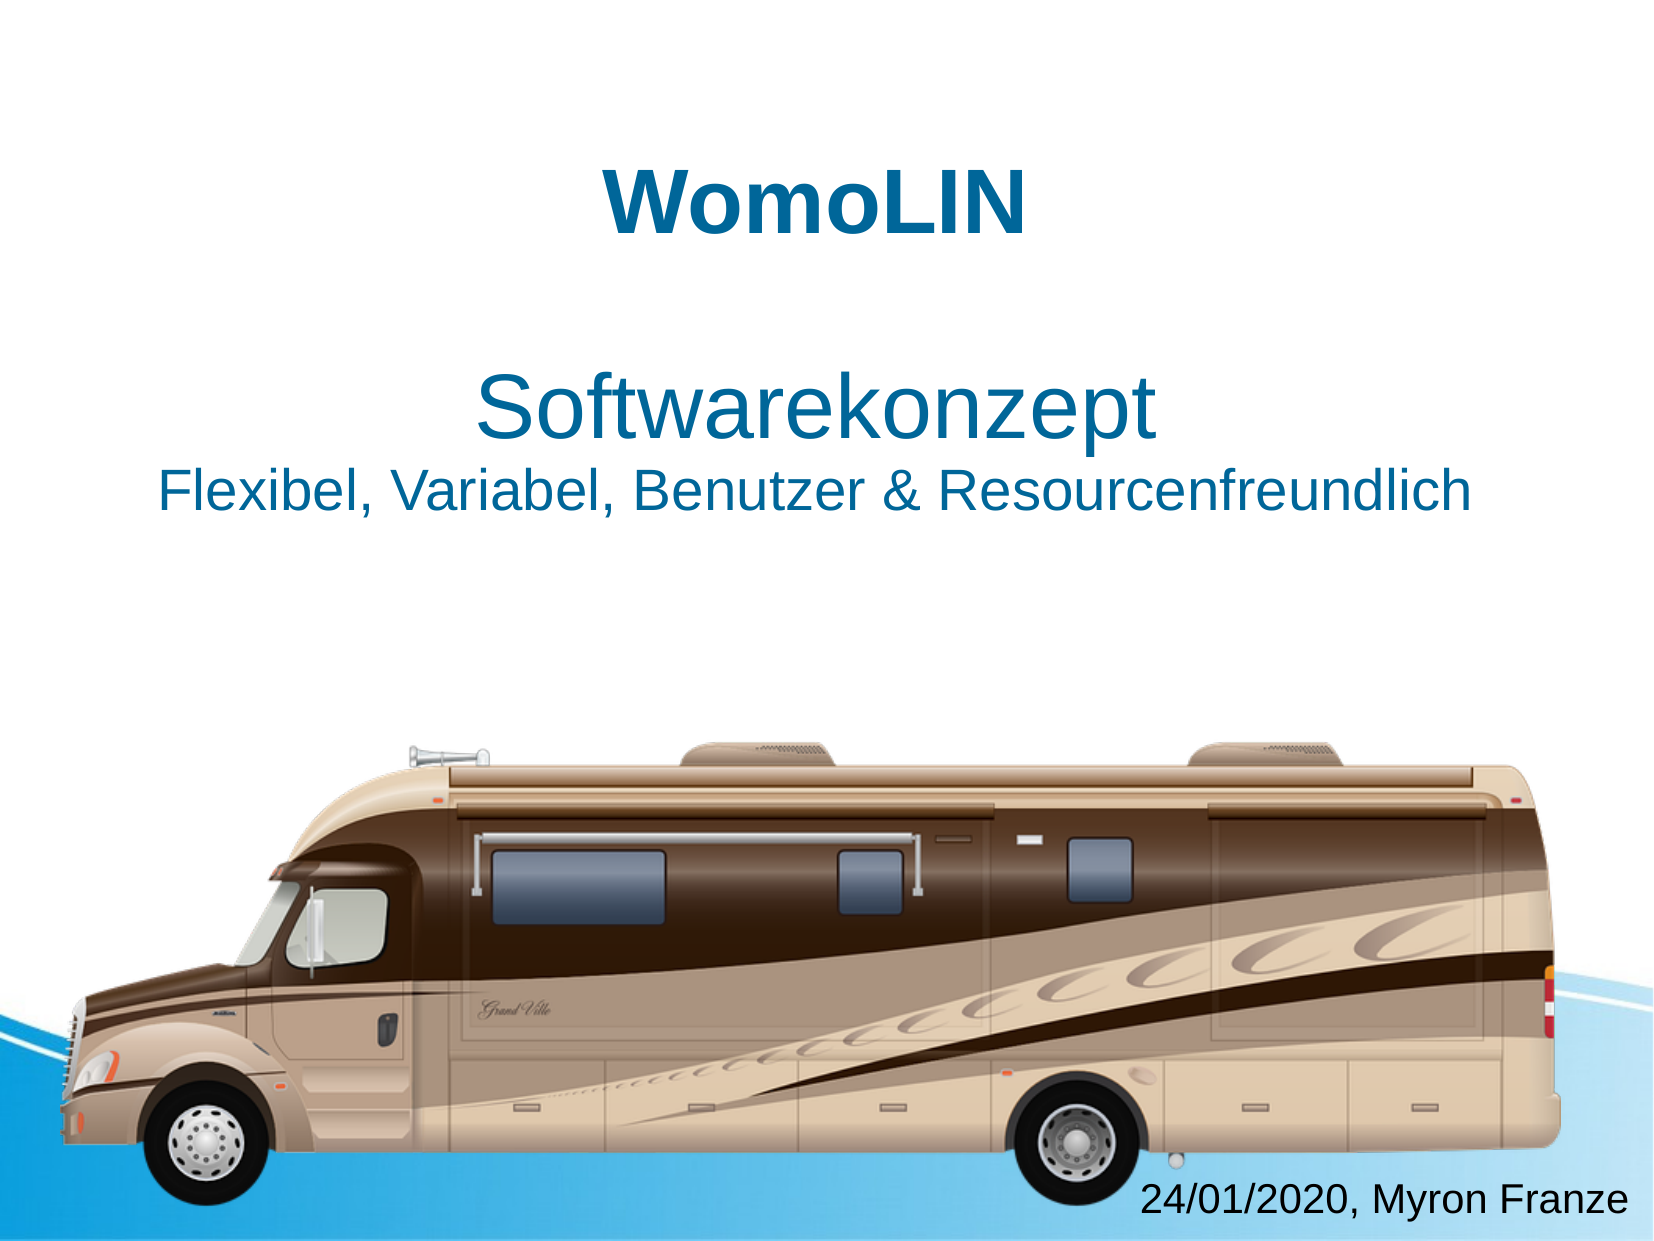

# WomoLIN Softwarekonzept Flexibel, Variabel, Benutzer & Resourcenfreundlich
24/01/2020, Myron Franze